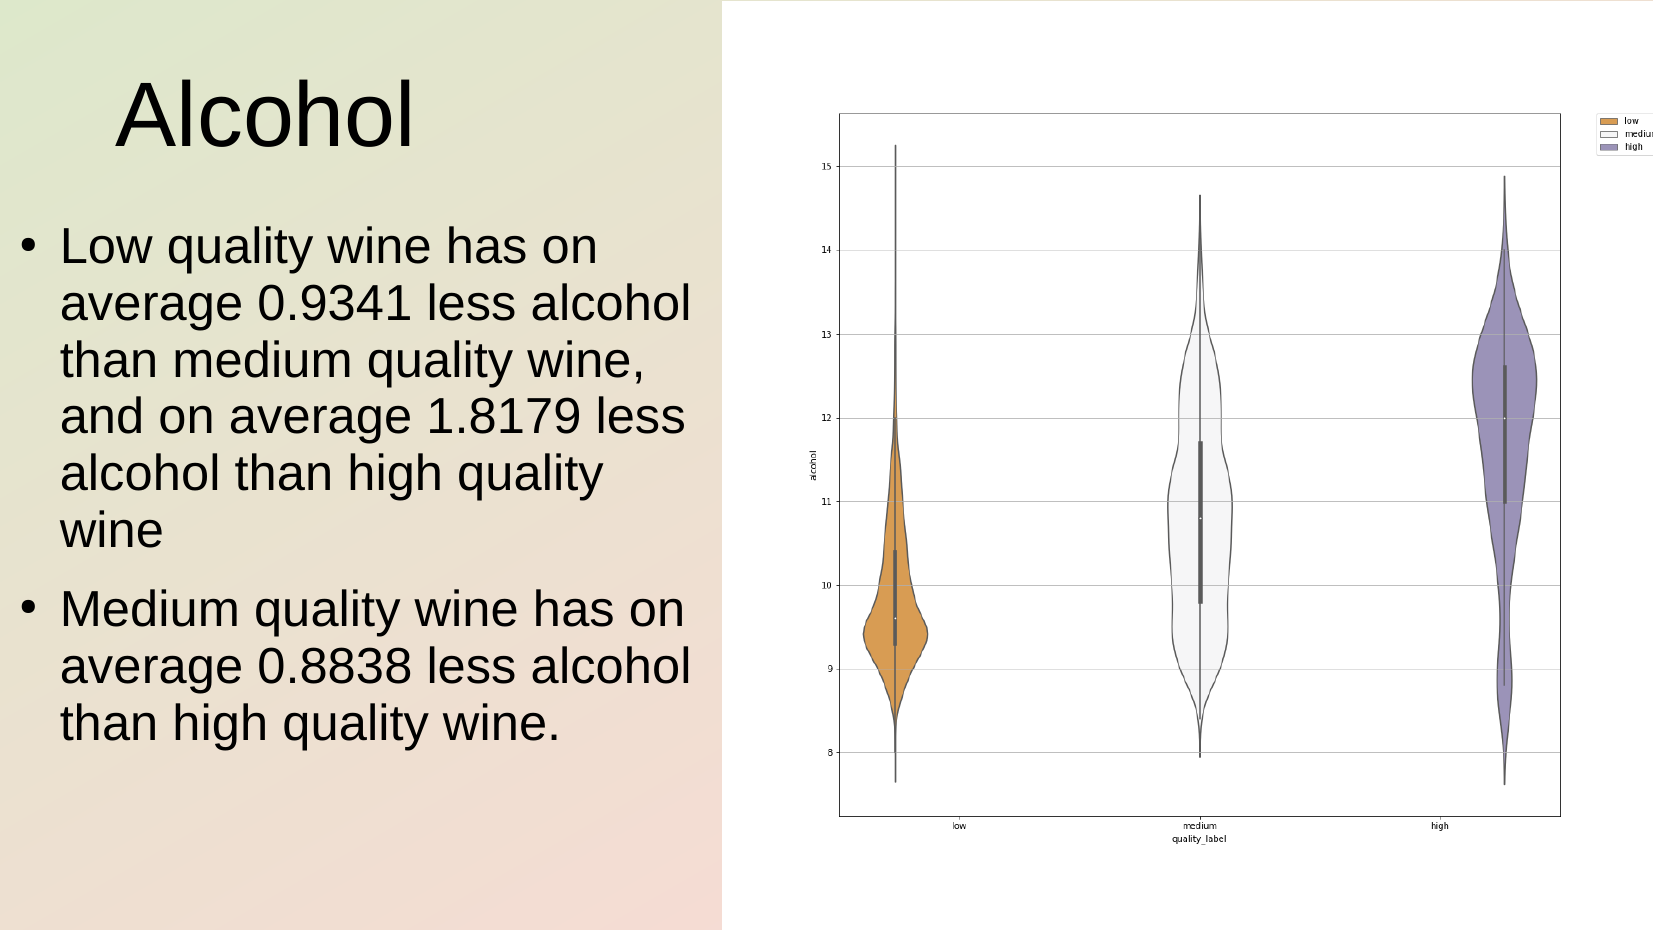

# Alcohol
Low quality wine has on average 0.9341 less alcohol than medium quality wine, and on average 1.8179 less alcohol than high quality wine
Medium quality wine has on average 0.8838 less alcohol than high quality wine.